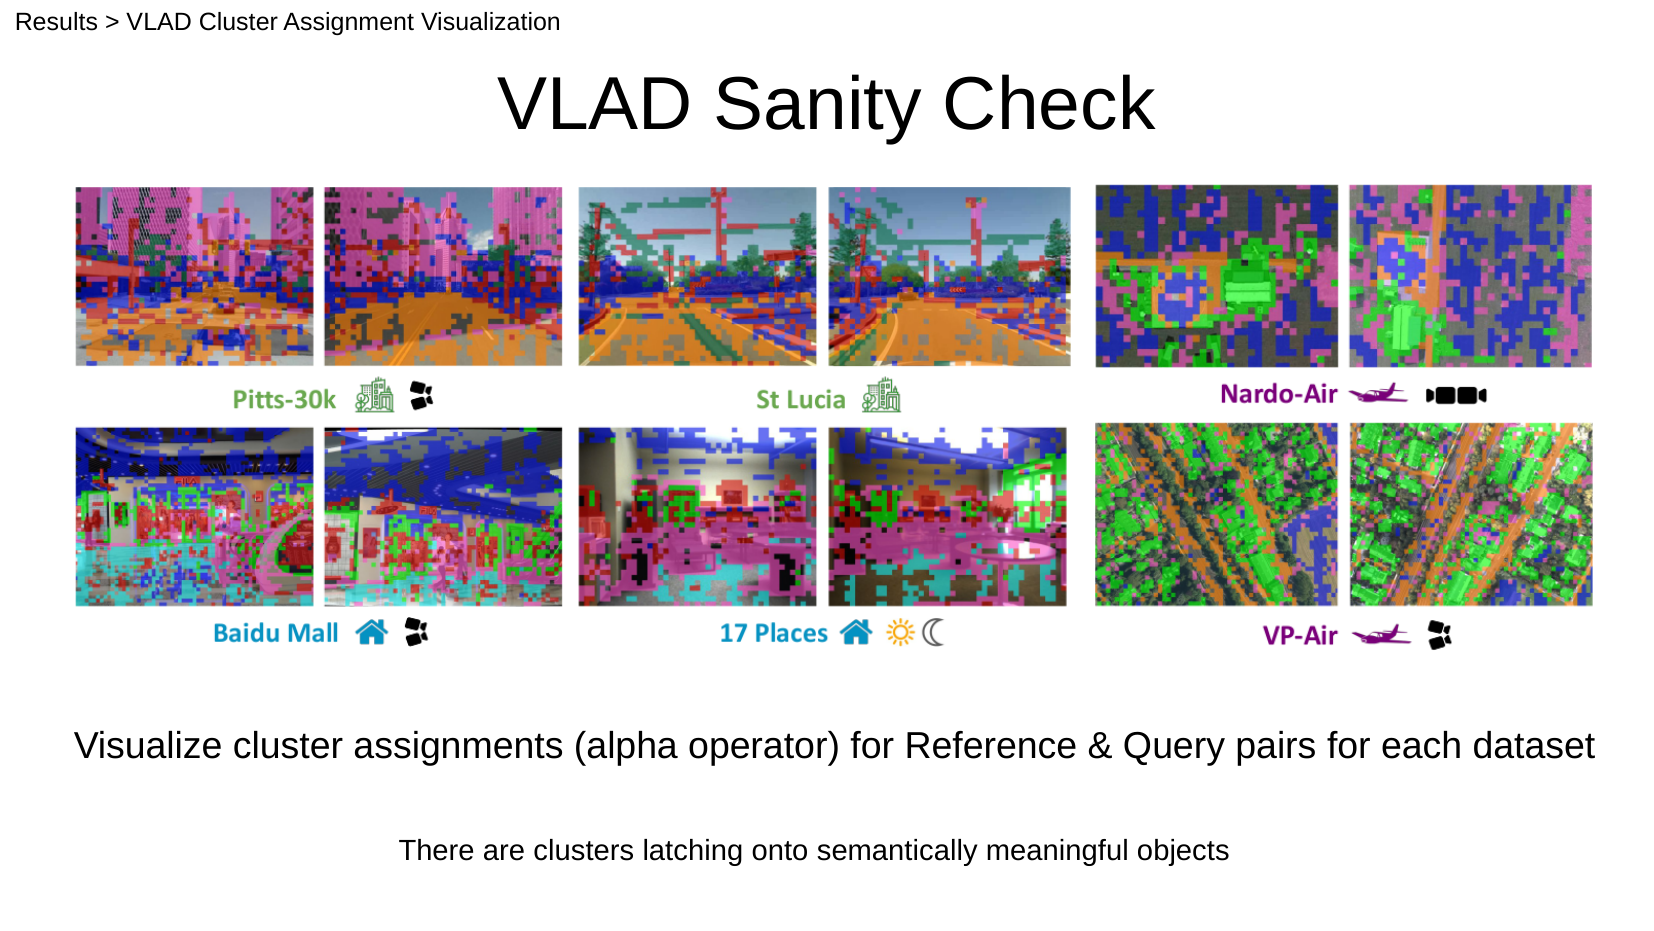

Results > VLAD Cluster Assignment Visualization
# VLAD Sanity Check
Visualize cluster assignments (alpha operator) for Reference & Query pairs for each dataset
There are clusters latching onto semantically meaningful objects